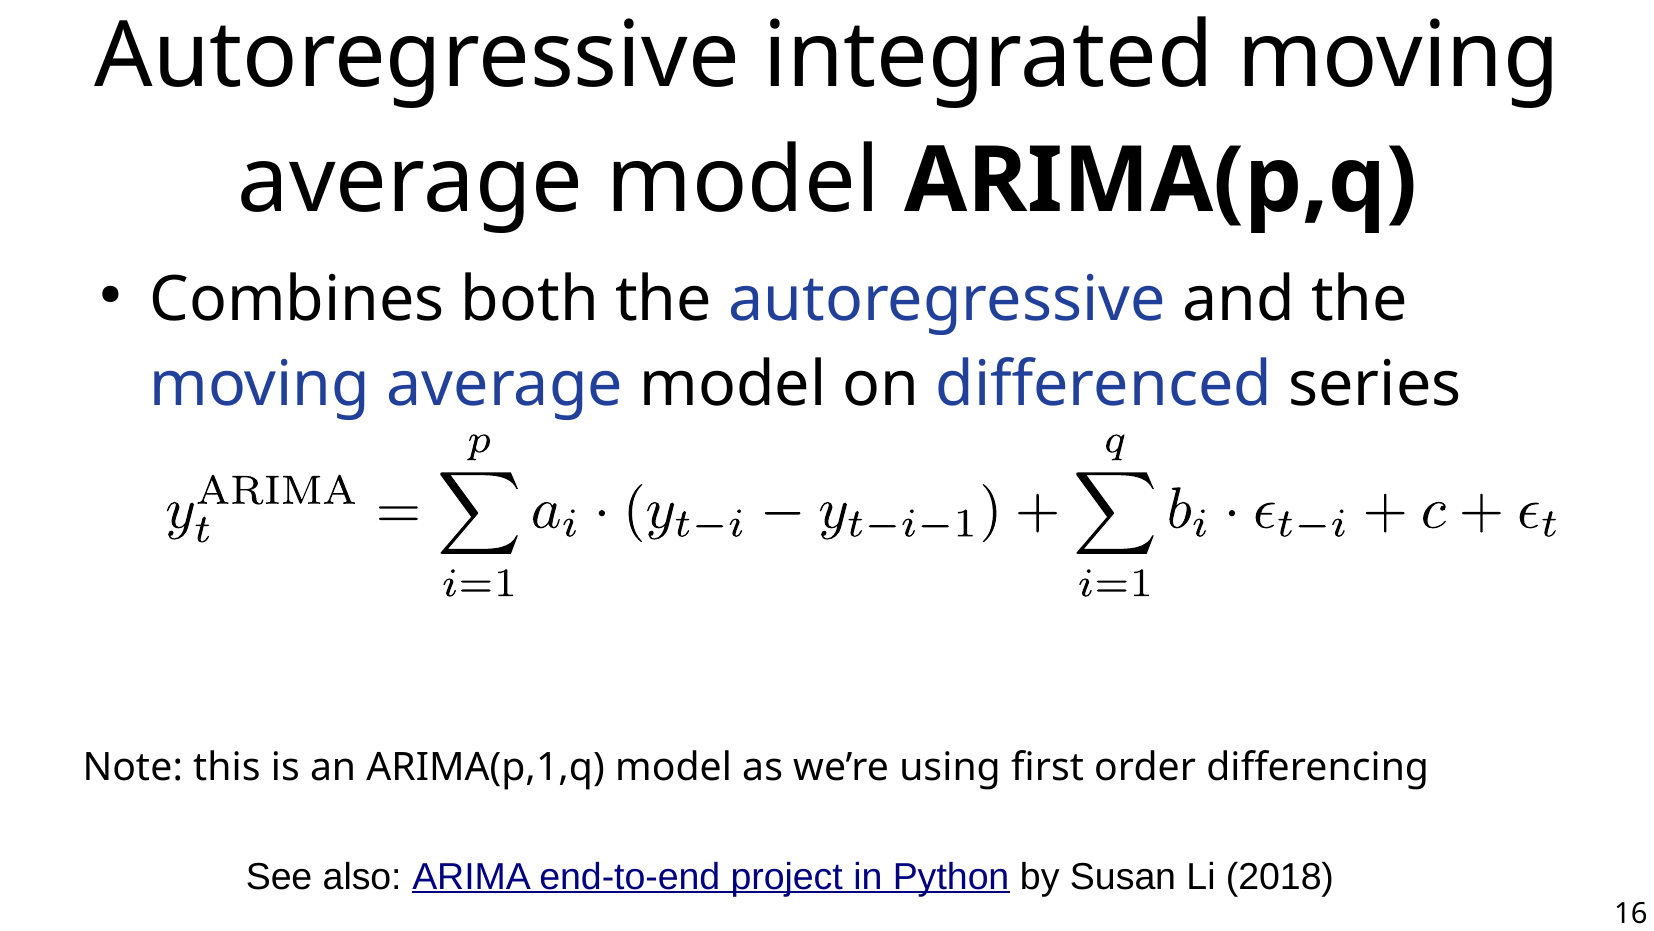

# Autoregressive integrated moving average model ARIMA(p,q)
Combines both the autoregressive and the moving average model on differenced series
Note: this is an ARIMA(p,1,q) model as we’re using first order differencing
See also: ARIMA end-to-end project in Python by Susan Li (2018)
16